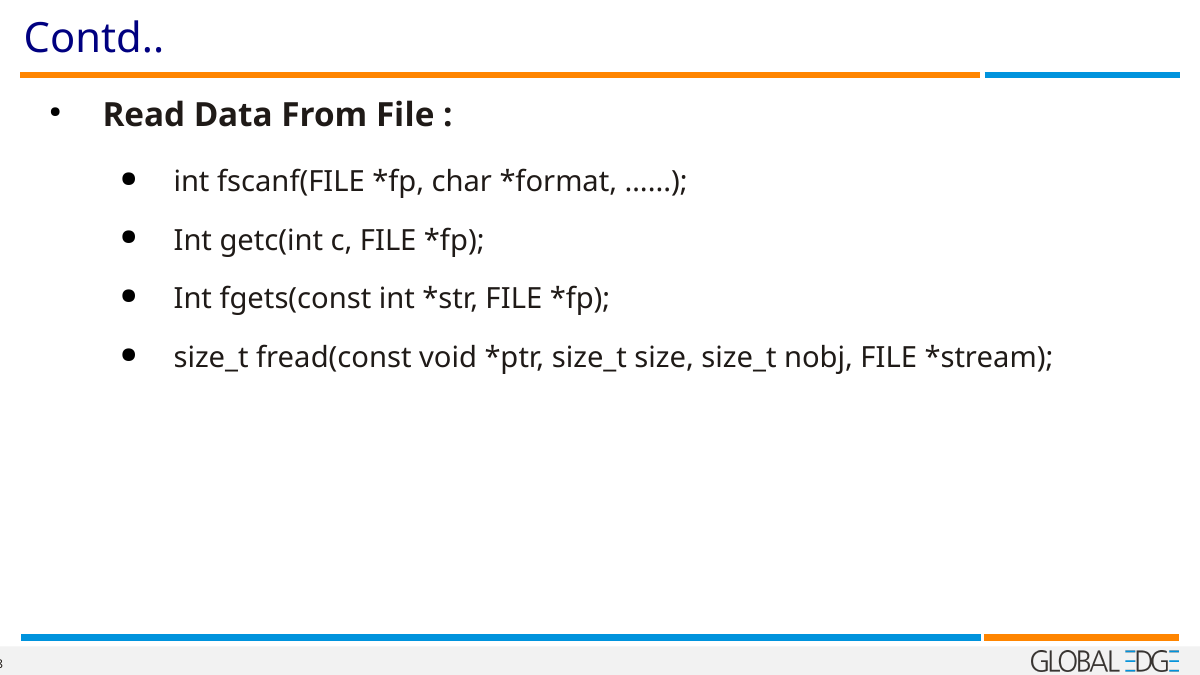

# Contd..
Read Data From File :
int fscanf(FILE *fp, char *format, …...);
Int getc(int c, FILE *fp);
Int fgets(const int *str, FILE *fp);
size_t fread(const void *ptr, size_t size, size_t nobj, FILE *stream);